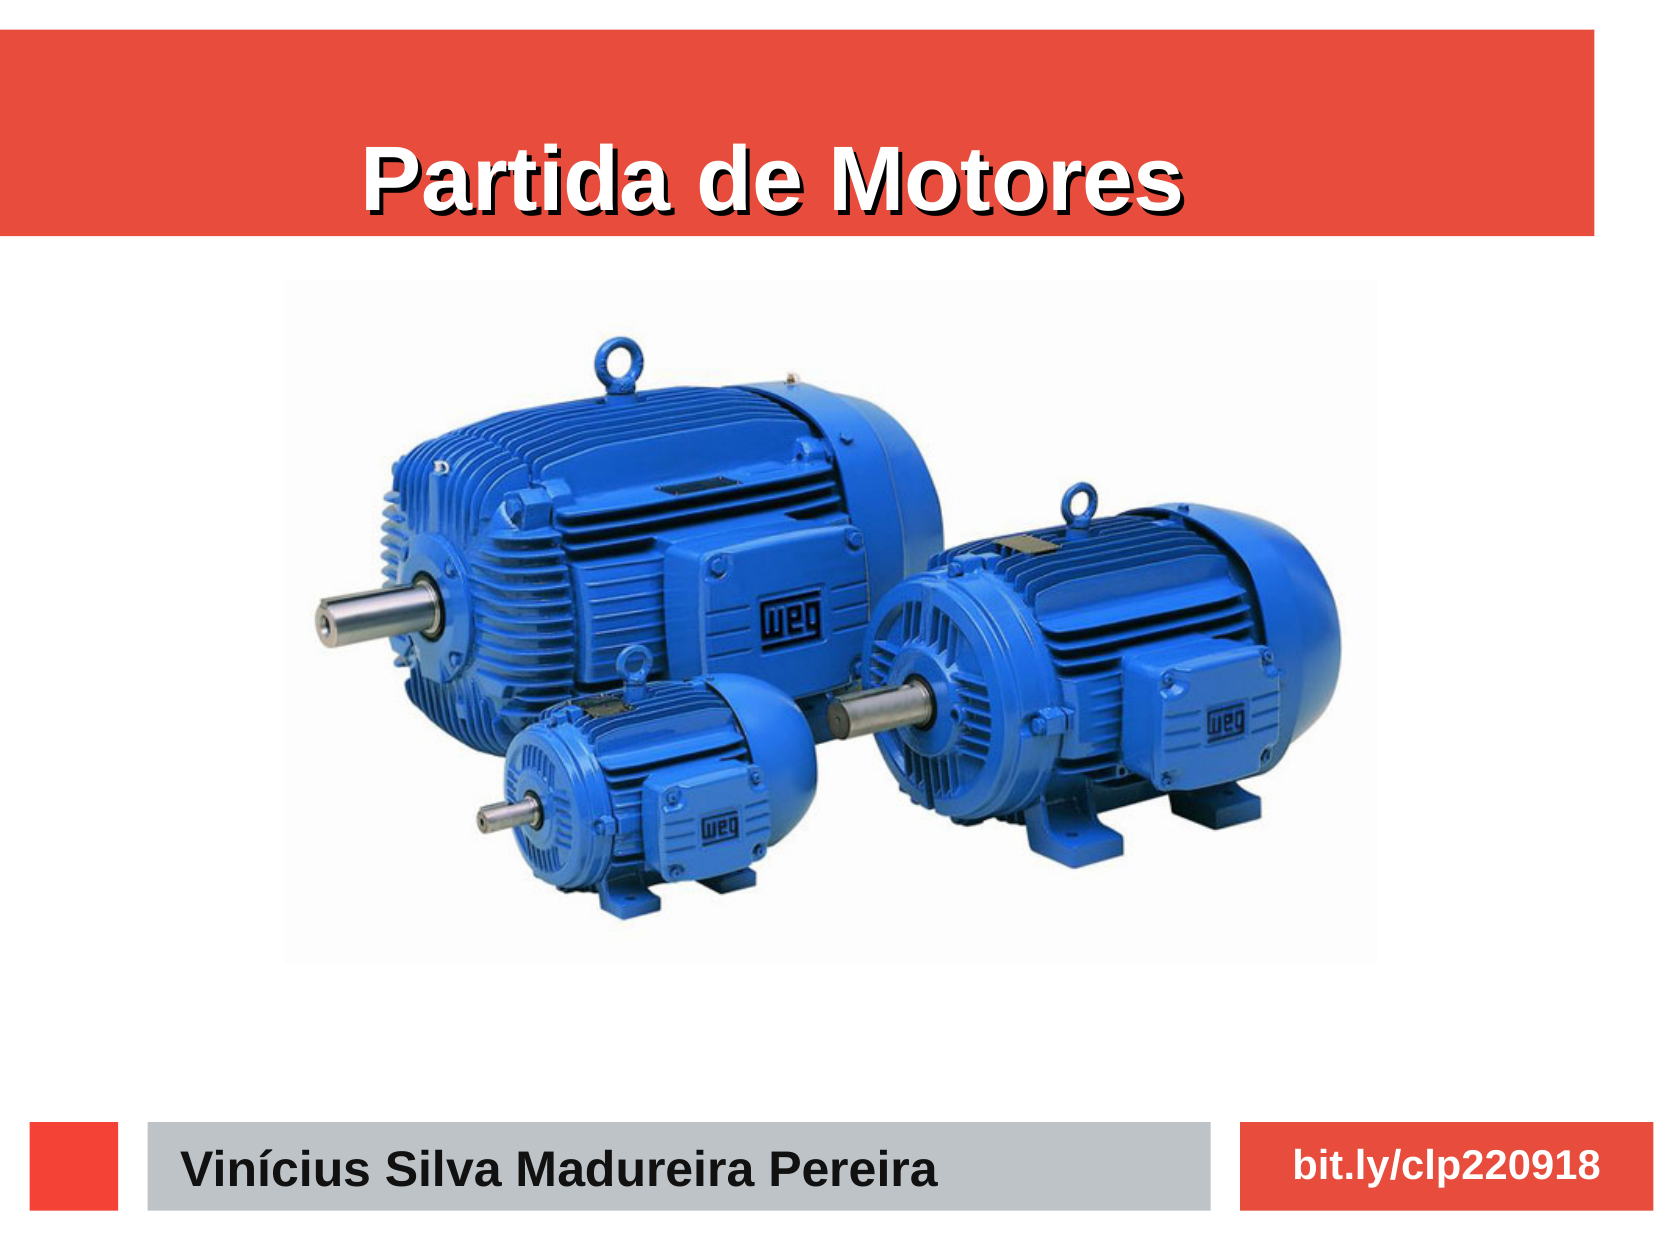

# Partida de Motores
Vinícius Silva Madureira Pereira
bit.ly/clp220918